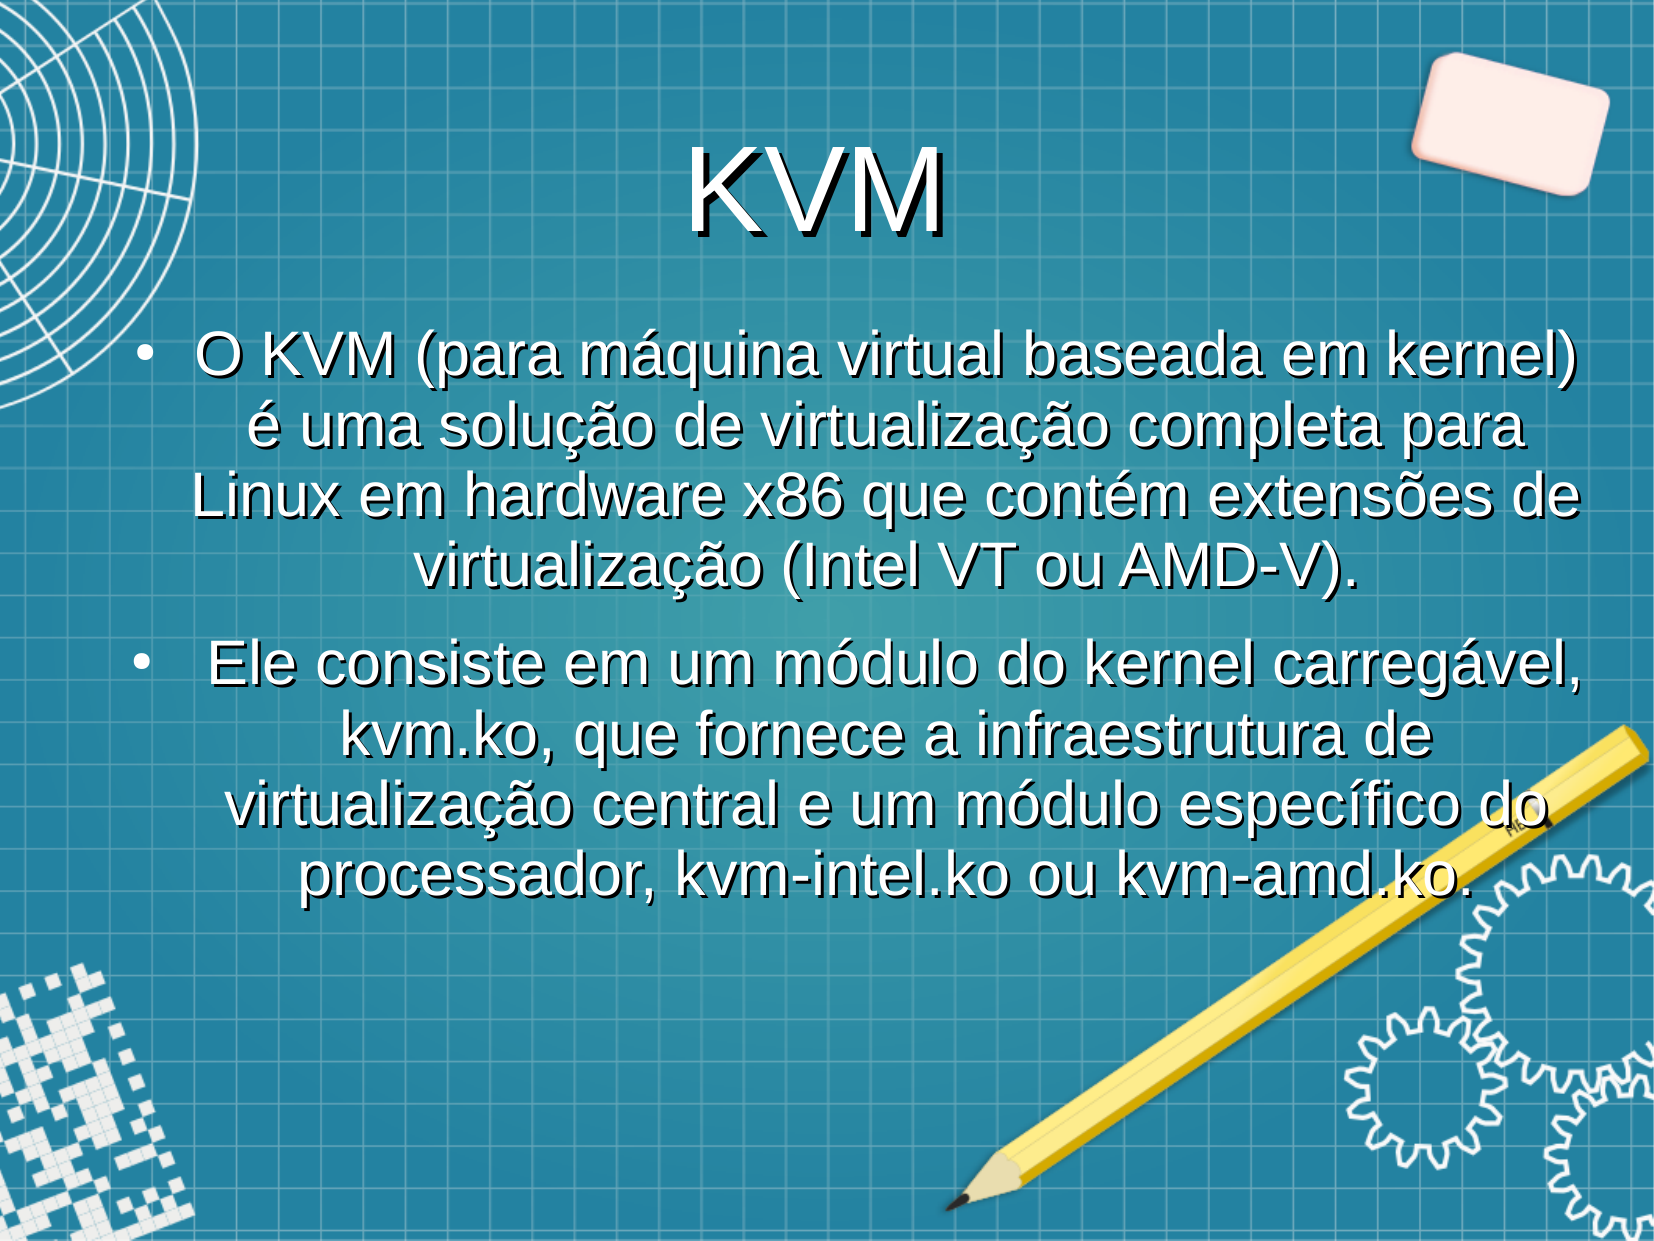

# KVM
O KVM (para máquina virtual baseada em kernel) é uma solução de virtualização completa para Linux em hardware x86 que contém extensões de virtualização (Intel VT ou AMD-V).
 Ele consiste em um módulo do kernel carregável, kvm.ko, que fornece a infraestrutura de virtualização central e um módulo específico do processador, kvm-intel.ko ou kvm-amd.ko.